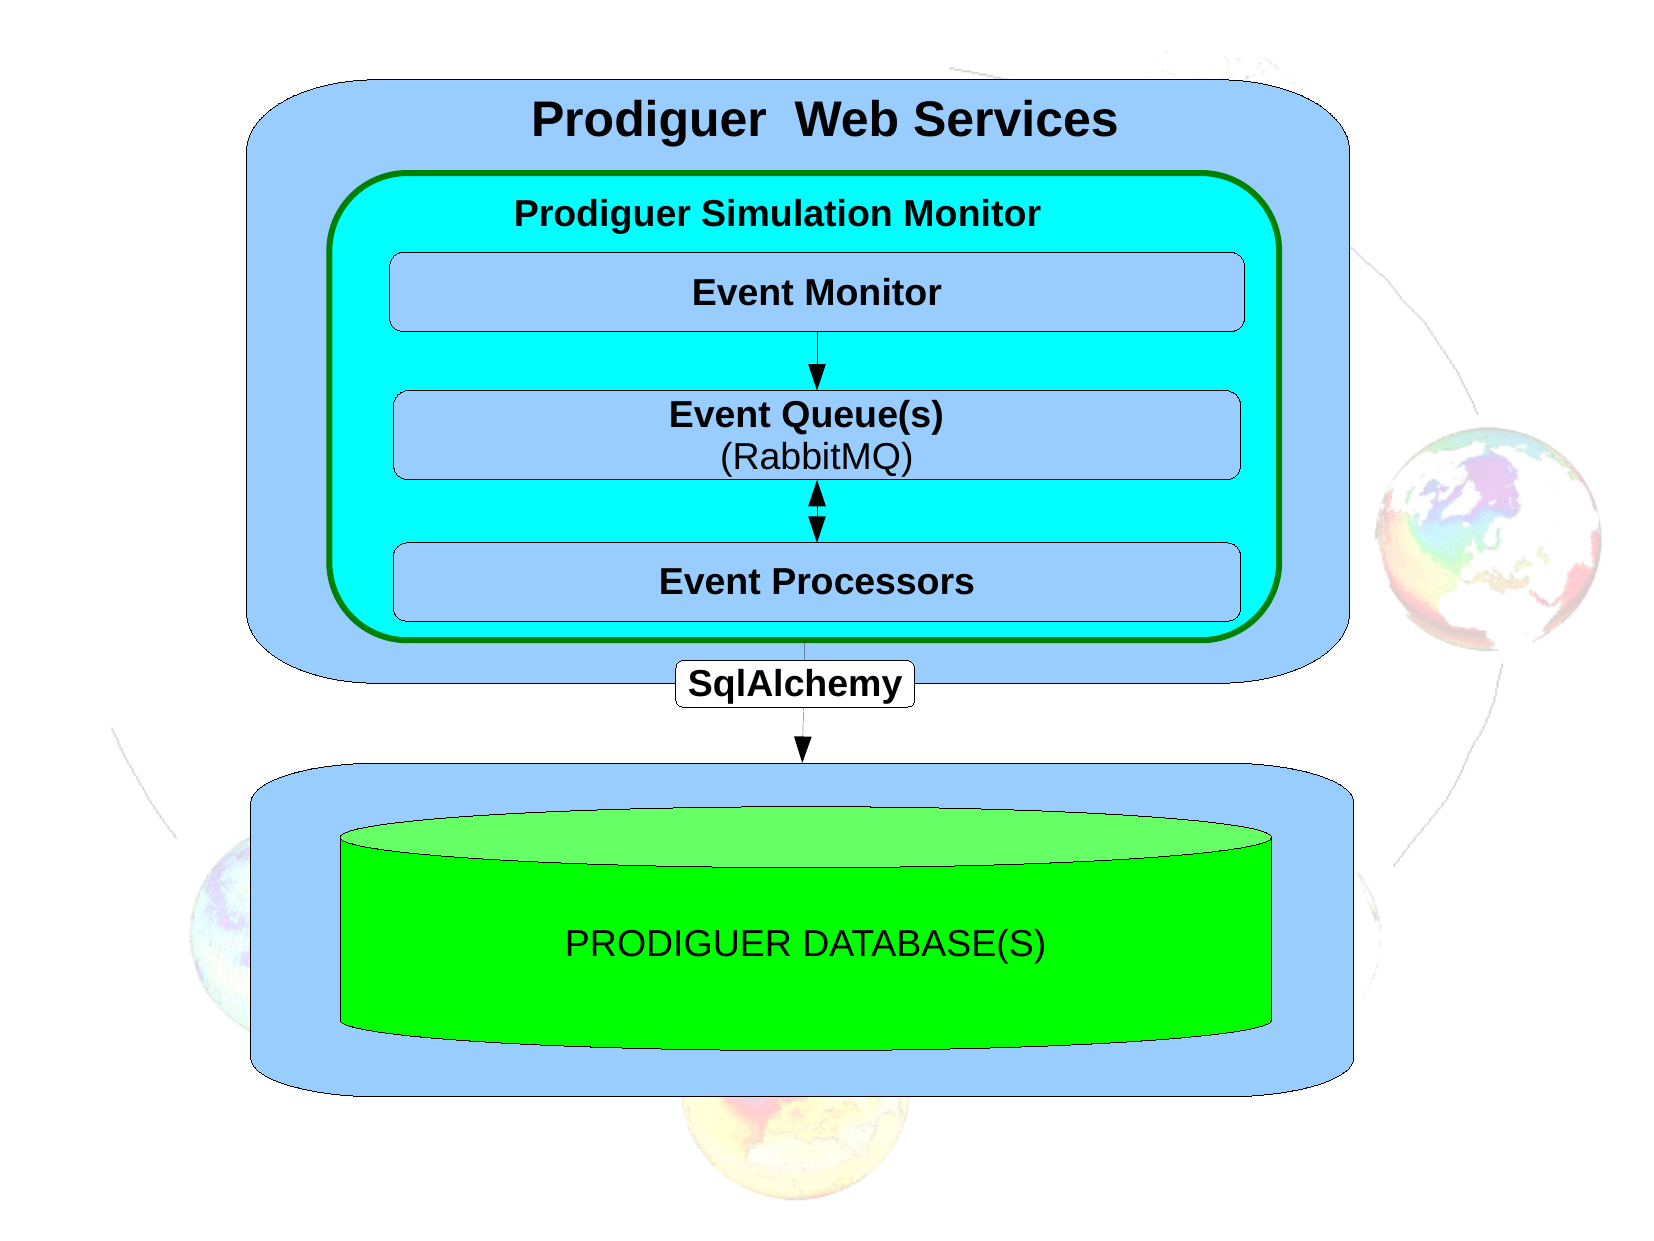

Prodiguer Web Services
Prodiguer Simulation Monitor
Event Monitor
Event Queue(s)
(RabbitMQ)
Event Processors
SqlAlchemy
PRODIGUER DATABASE(S)